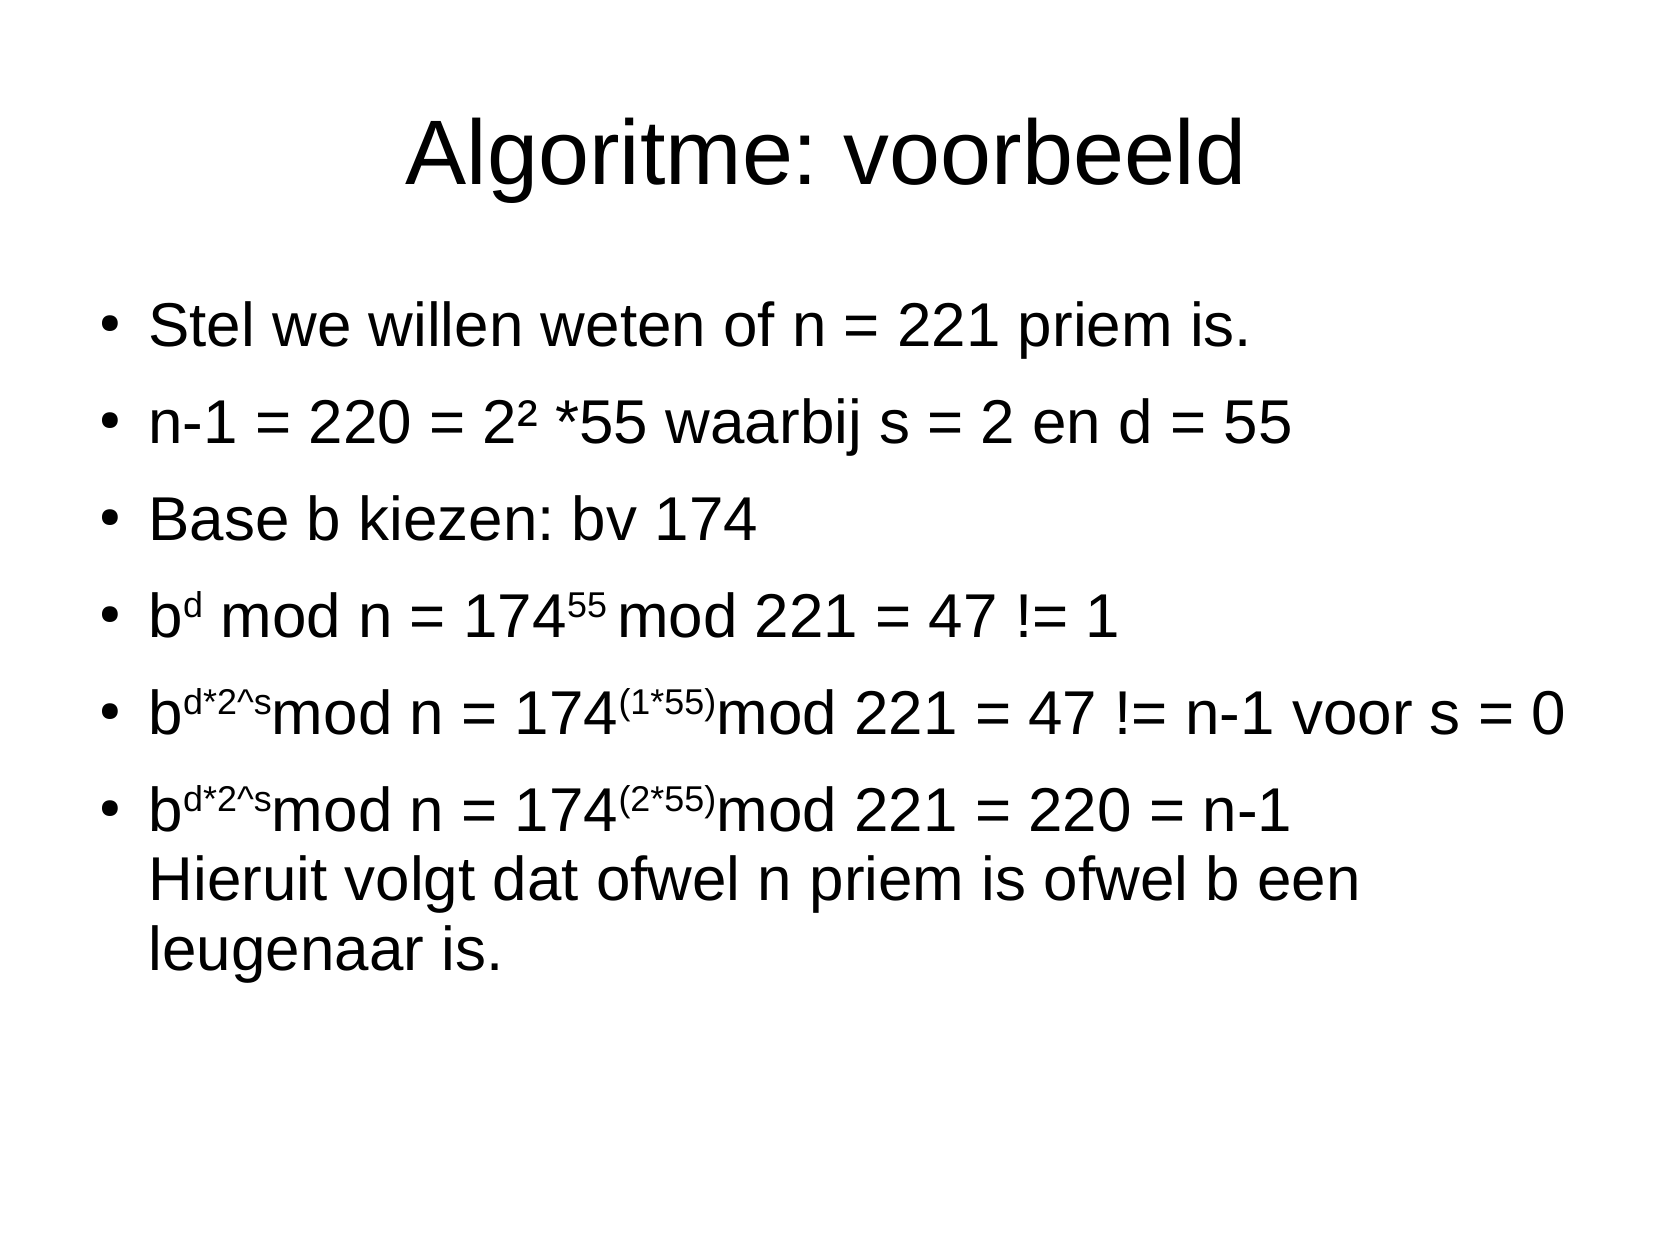

# Algoritme: voorbeeld
Stel we willen weten of n = 221 priem is.
n-1 = 220 = 2² *55 waarbij s = 2 en d = 55
Base b kiezen: bv 174
bd mod n = 17455 mod 221 = 47 != 1
bd*2^smod n = 174(1*55)mod 221 = 47 != n-1 voor s = 0
bd*2^smod n = 174(2*55)mod 221 = 220 = n-1
Hieruit volgt dat ofwel n priem is ofwel b een leugenaar is.